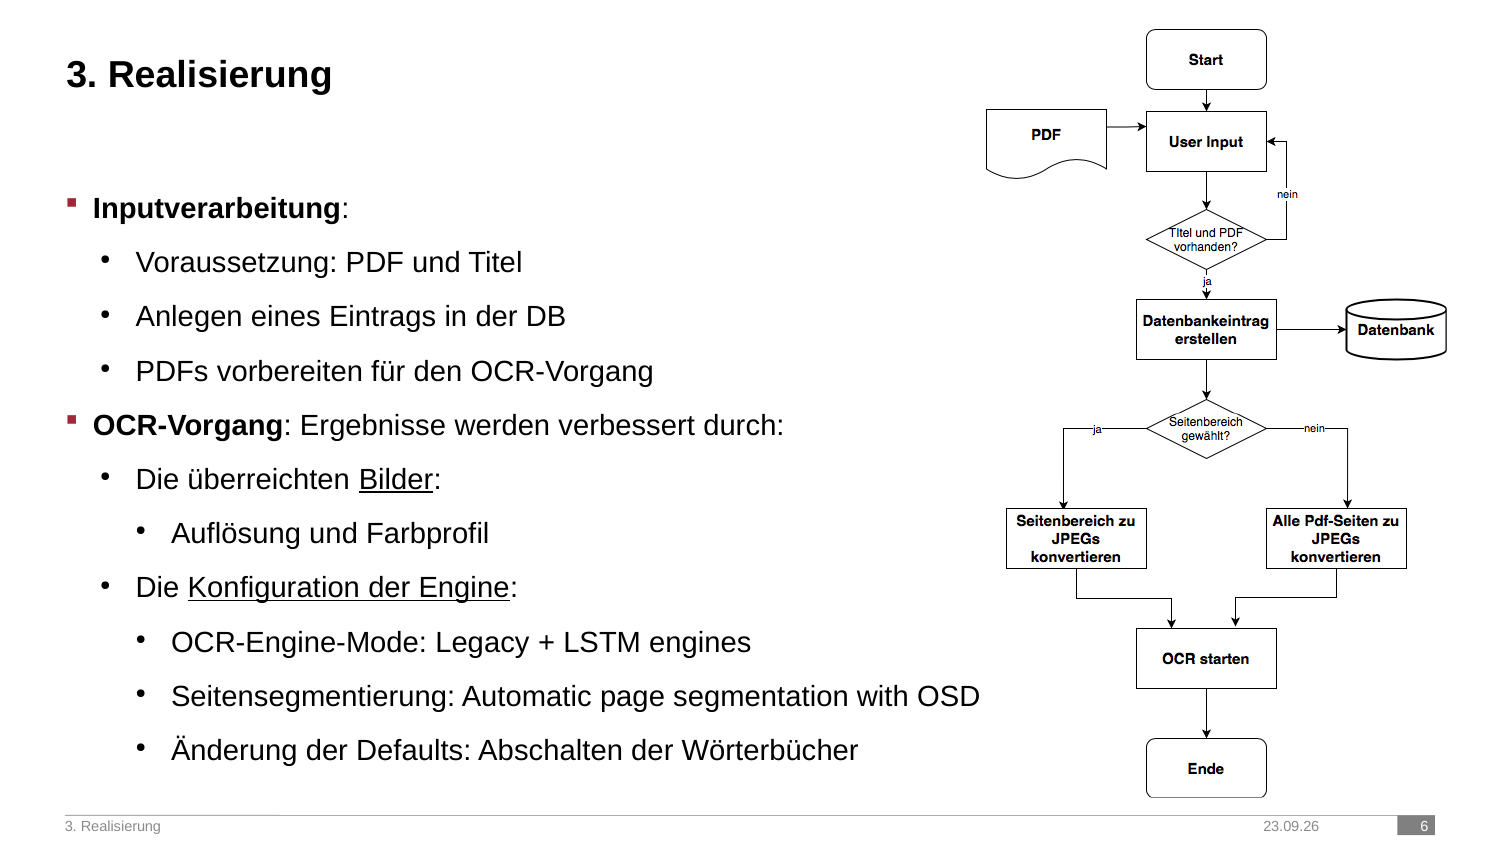

3. Realisierung
Inputverarbeitung:
Voraussetzung: PDF und Titel
Anlegen eines Eintrags in der DB
PDFs vorbereiten für den OCR-Vorgang
OCR-Vorgang: Ergebnisse werden verbessert durch:
Die überreichten Bilder:
Auflösung und Farbprofil
Die Konfiguration der Engine:
OCR-Engine-Mode: Legacy + LSTM engines
Seitensegmentierung: Automatic page segmentation with OSD
Änderung der Defaults: Abschalten der Wörterbücher
3. Realisierung